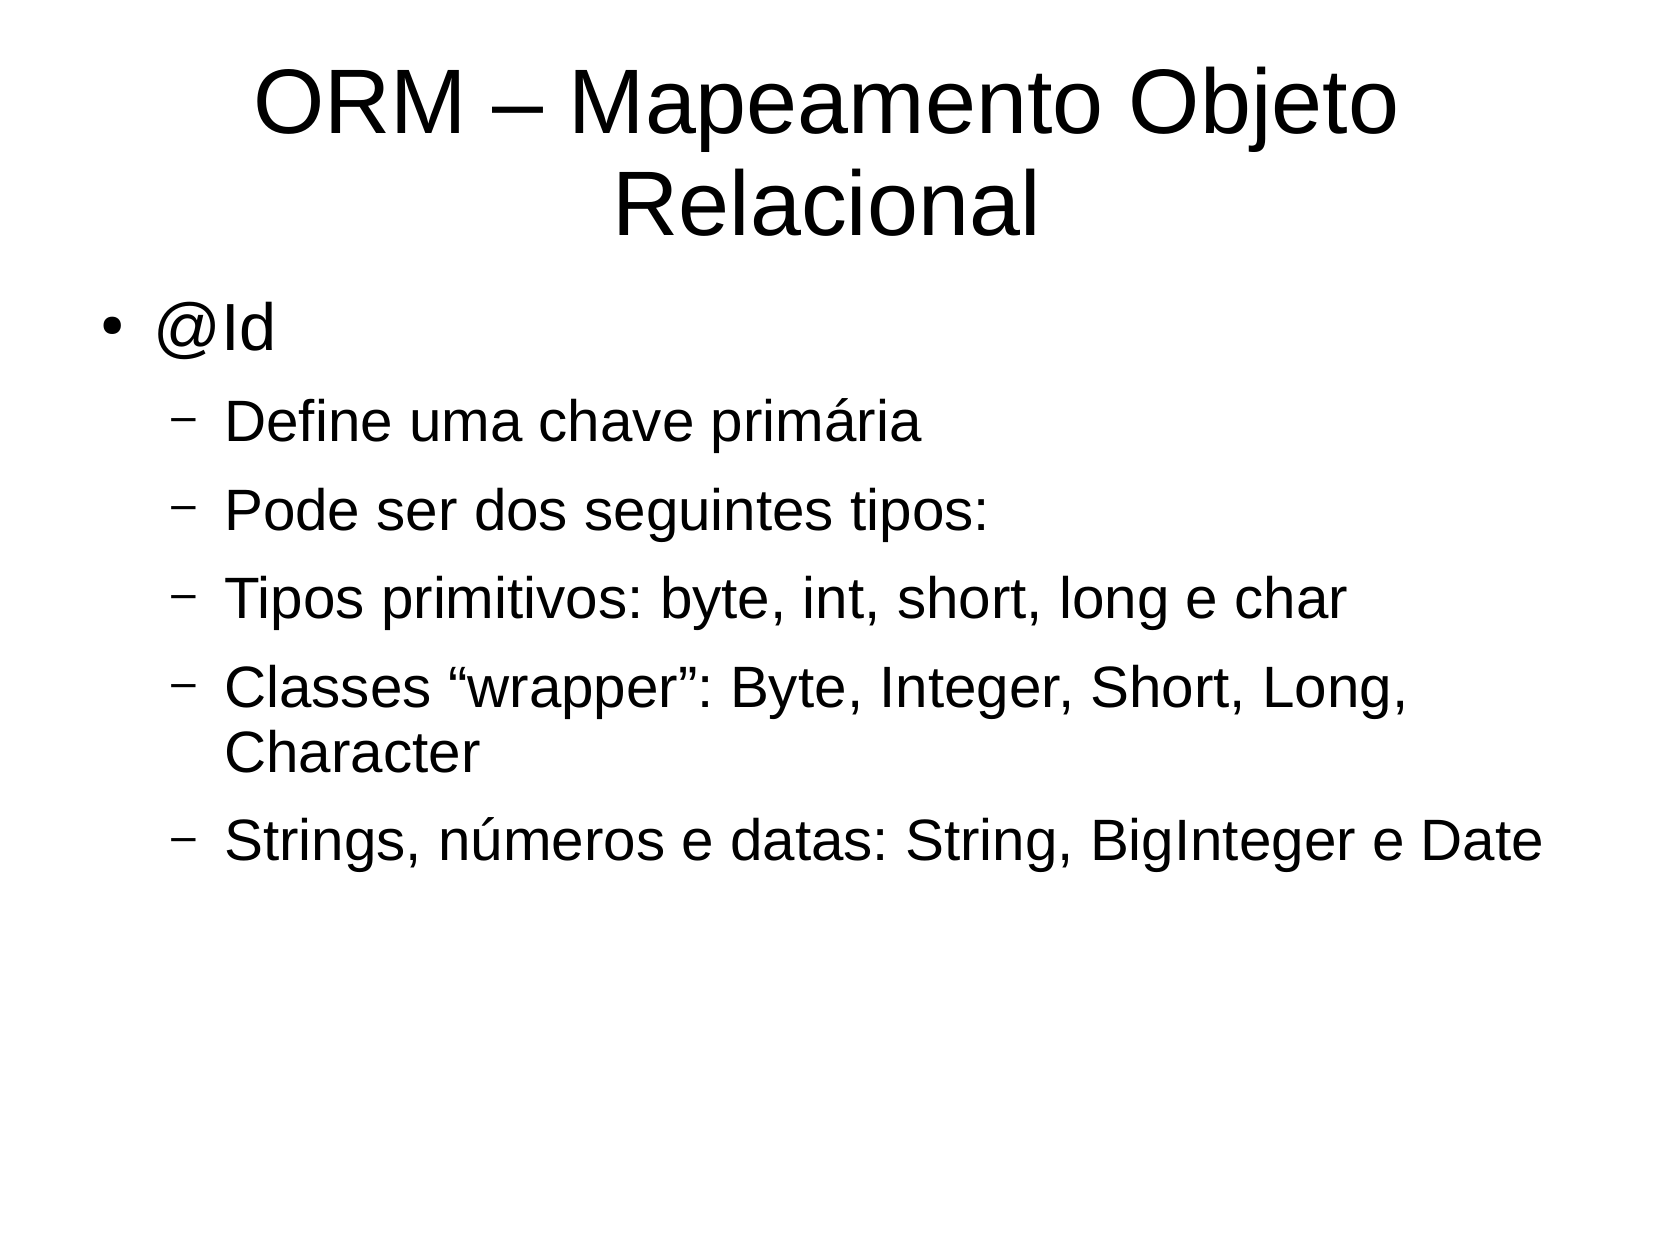

# ORM – Mapeamento Objeto Relacional
@Id
Define uma chave primária
Pode ser dos seguintes tipos:
Tipos primitivos: byte, int, short, long e char
Classes “wrapper”: Byte, Integer, Short, Long, Character
Strings, números e datas: String, BigInteger e Date